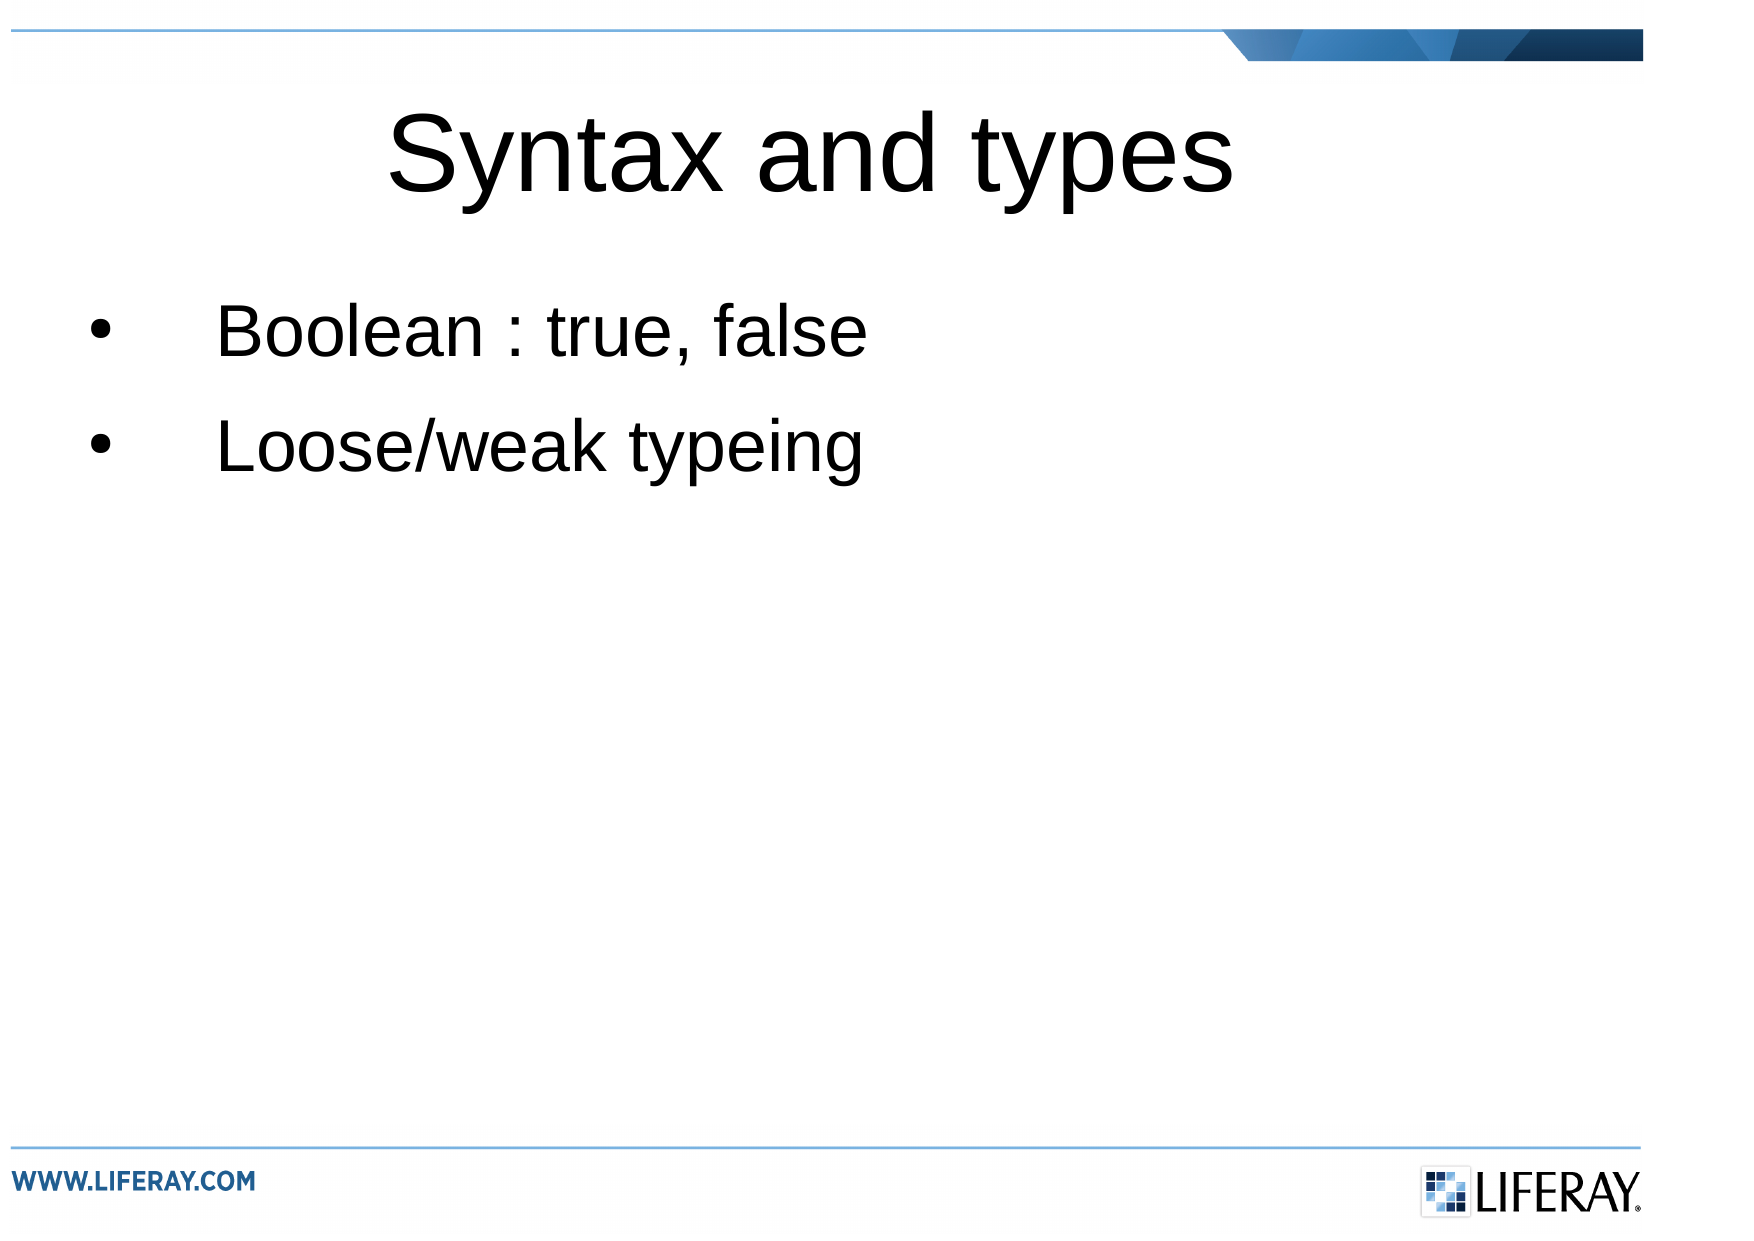

# Syntax and types
Boolean : true, false
Loose/weak typeing